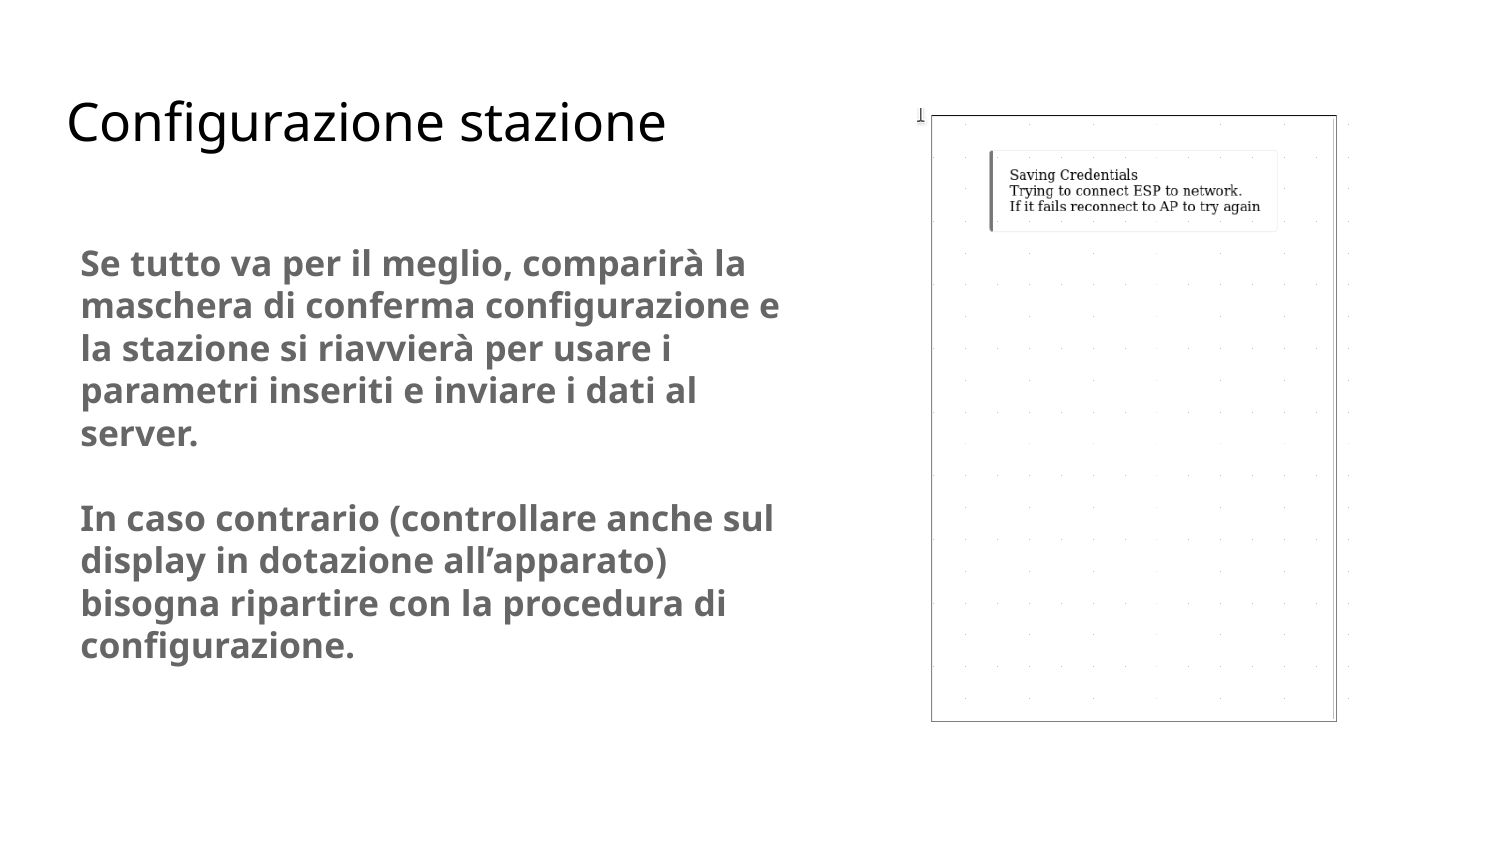

# Configurazione stazione
Se tutto va per il meglio, comparirà la maschera di conferma configurazione e la stazione si riavvierà per usare i parametri inseriti e inviare i dati al server.
In caso contrario (controllare anche sul display in dotazione all’apparato) bisogna ripartire con la procedura di configurazione.